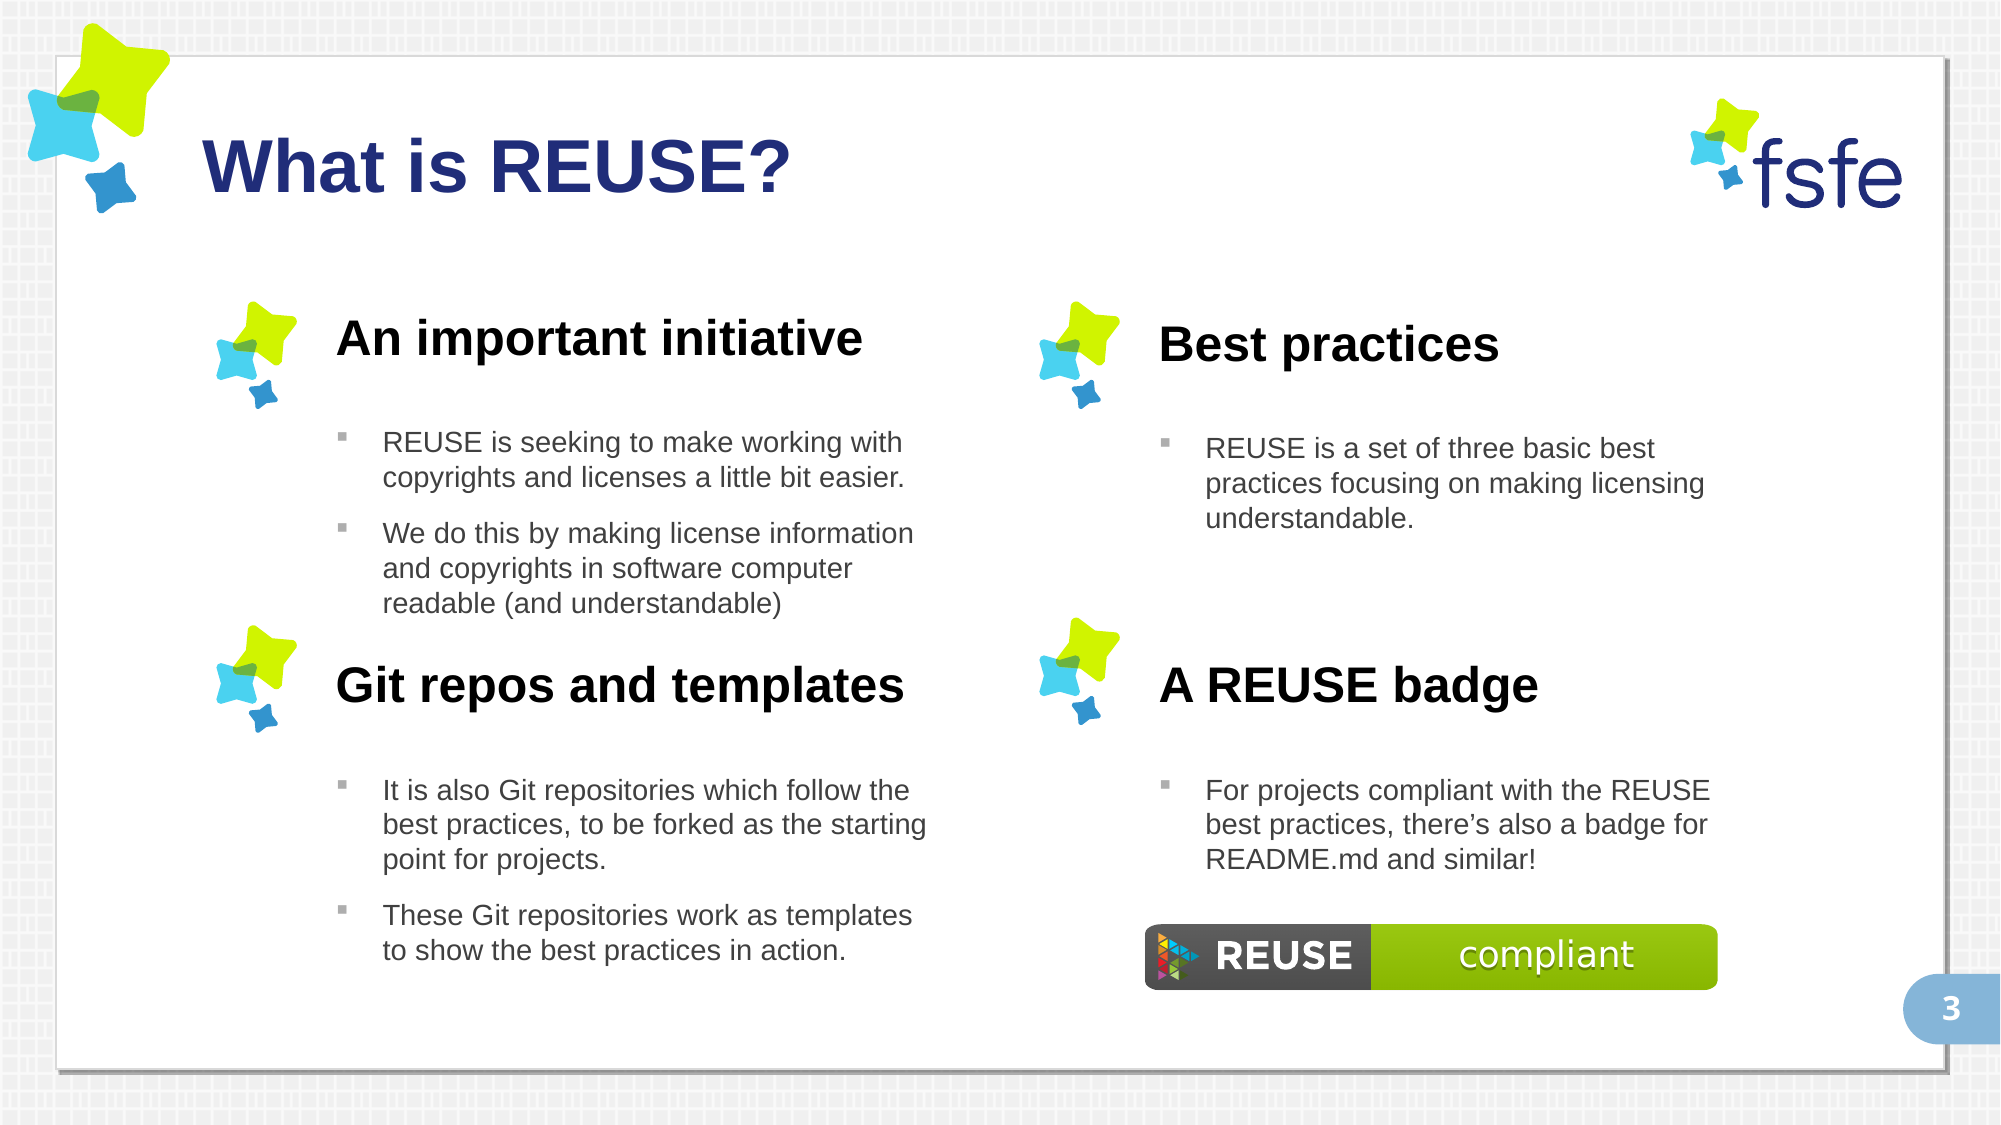

# What is REUSE?
An important initiative
Best practices
REUSE is seeking to make working with copyrights and licenses a little bit easier.
We do this by making license information and copyrights in software computer readable (and understandable)
REUSE is a set of three basic best practices focusing on making licensing understandable.
Git repos and templates
A REUSE badge
It is also Git repositories which follow the best practices, to be forked as the starting point for projects.
These Git repositories work as templates to show the best practices in action.
For projects compliant with the REUSE best practices, there’s also a badge for README.md and similar!